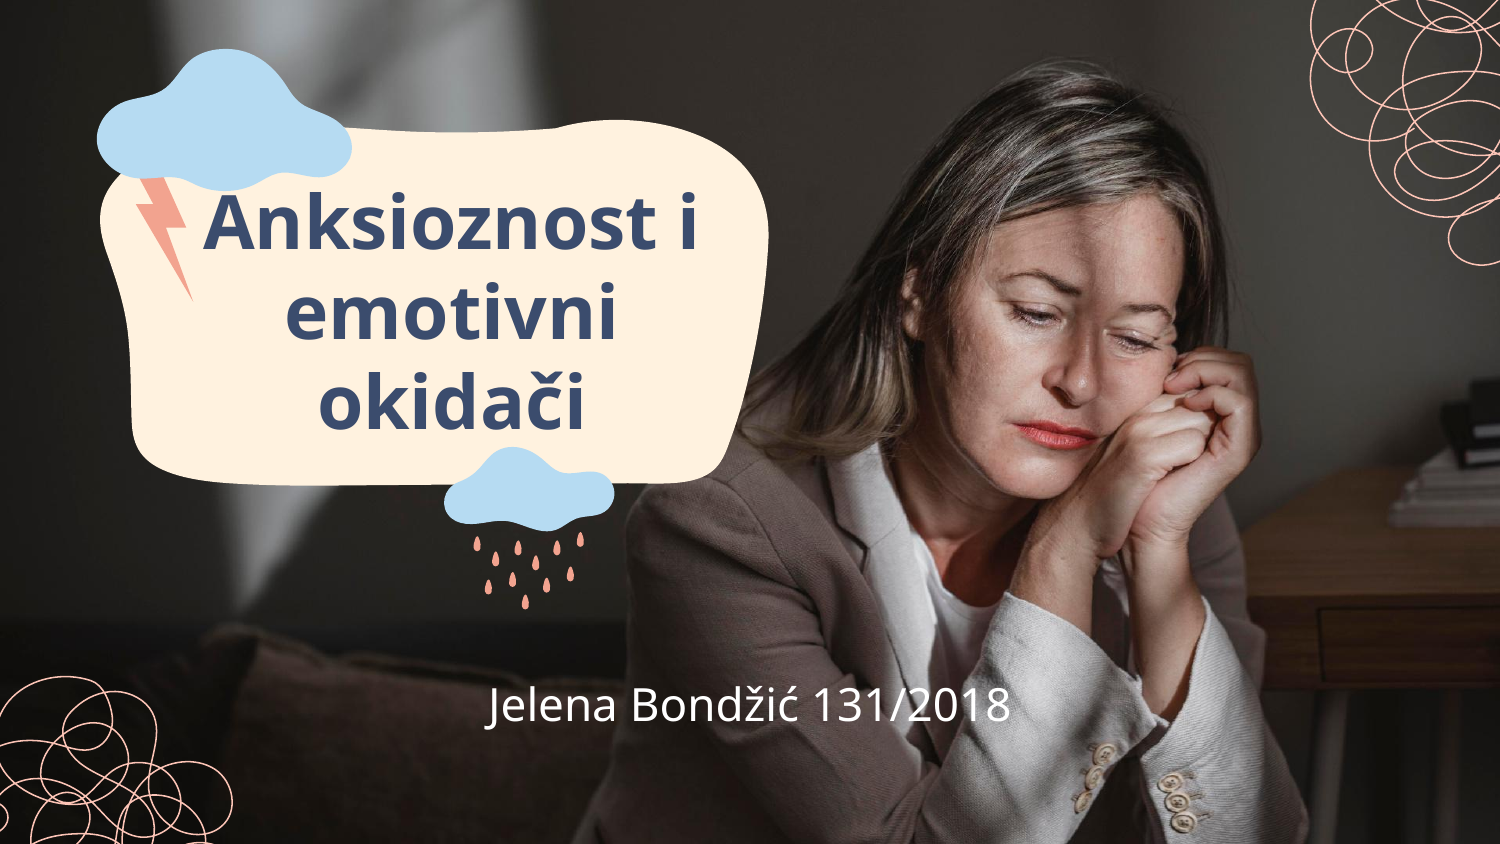

# Anksioznost i emotivni okidači
Jelena Bondžić 131/2018